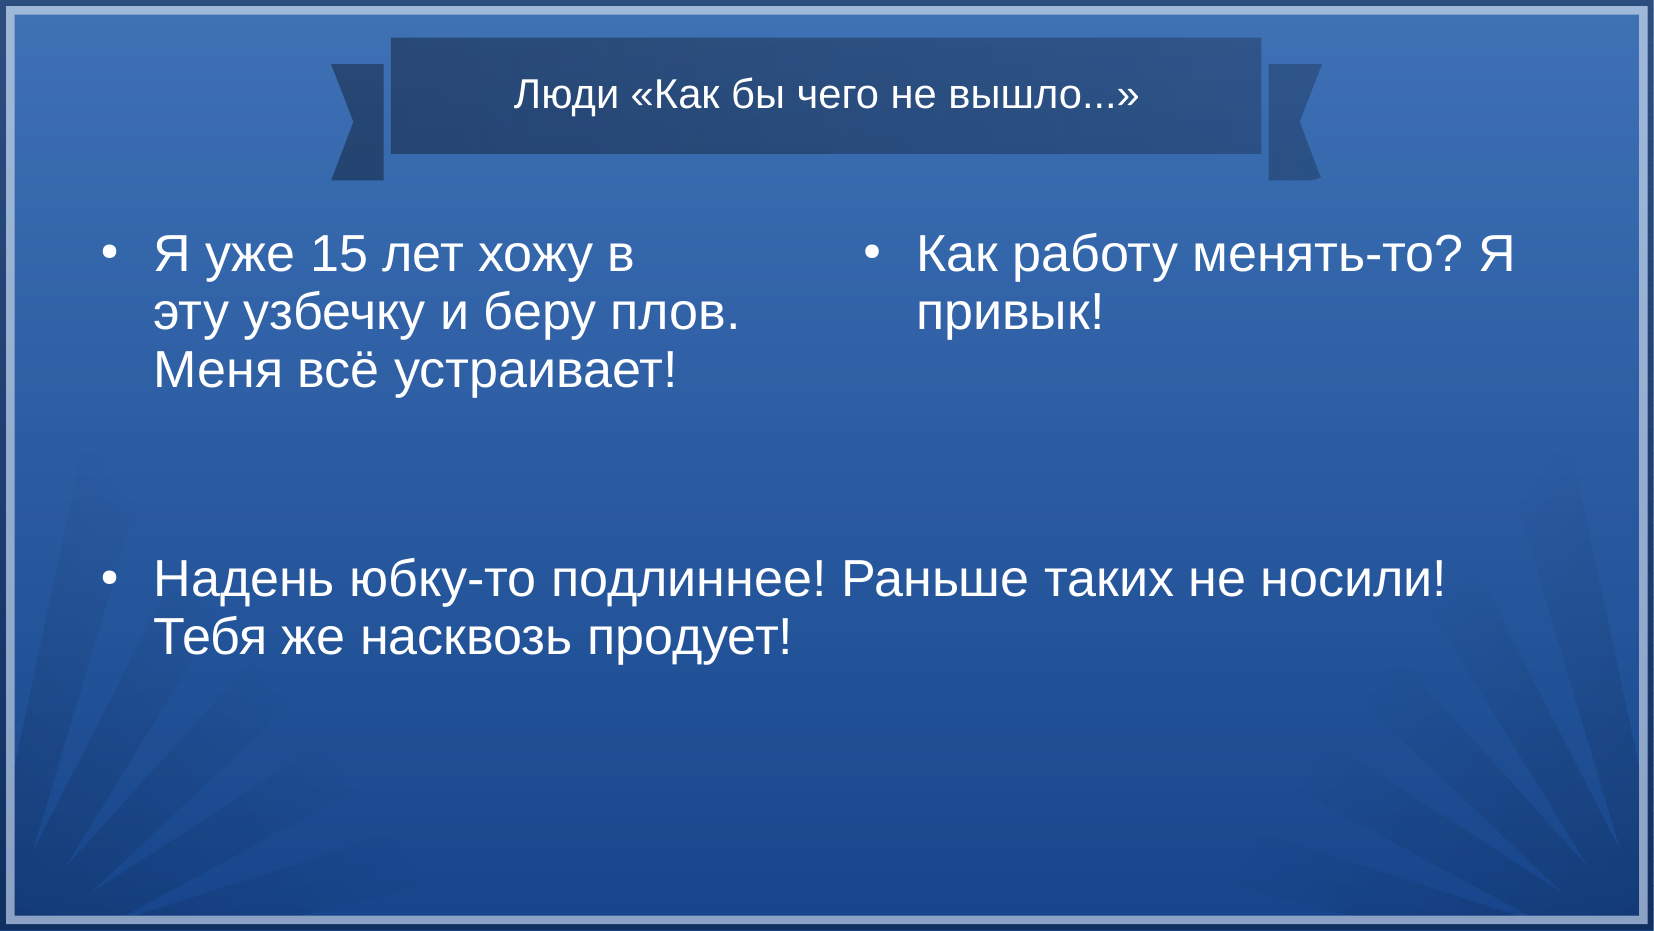

# Люди «Как бы чего не вышло...»
Я уже 15 лет хожу в эту узбечку и беру плов. Меня всё устраивает!
Как работу менять-то? Я привык!
Надень юбку-то подлиннее! Раньше таких не носили! Тебя же насквозь продует!